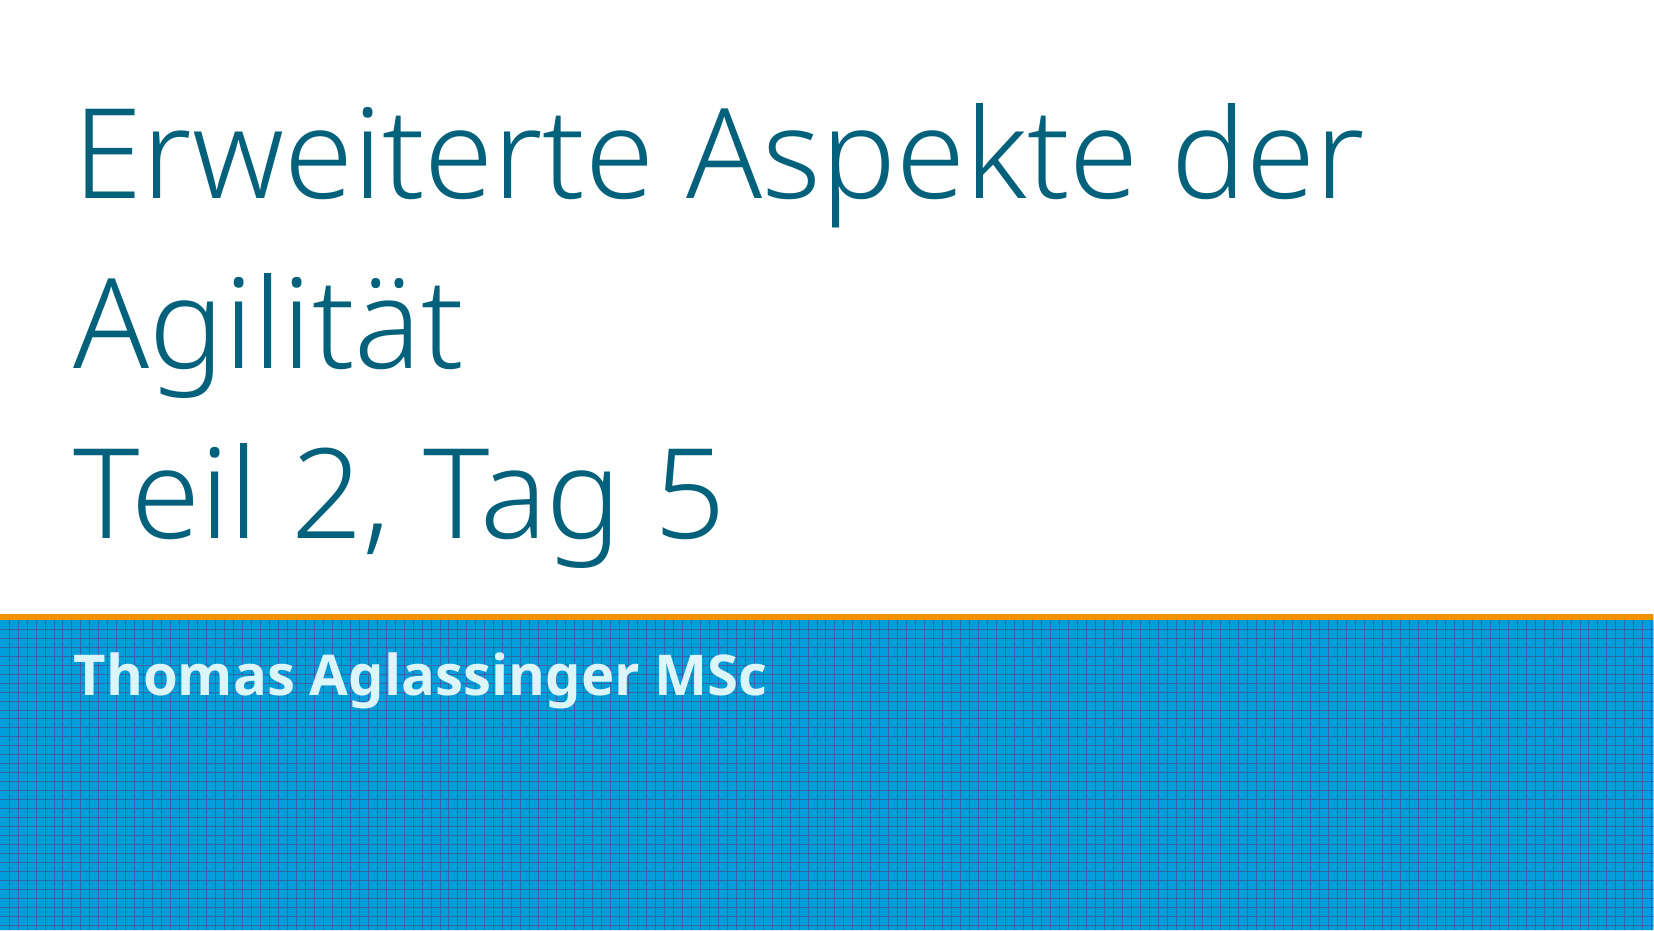

# Erweiterte Aspekte der Agilität Teil 2, Tag 5
Thomas Aglassinger MSc